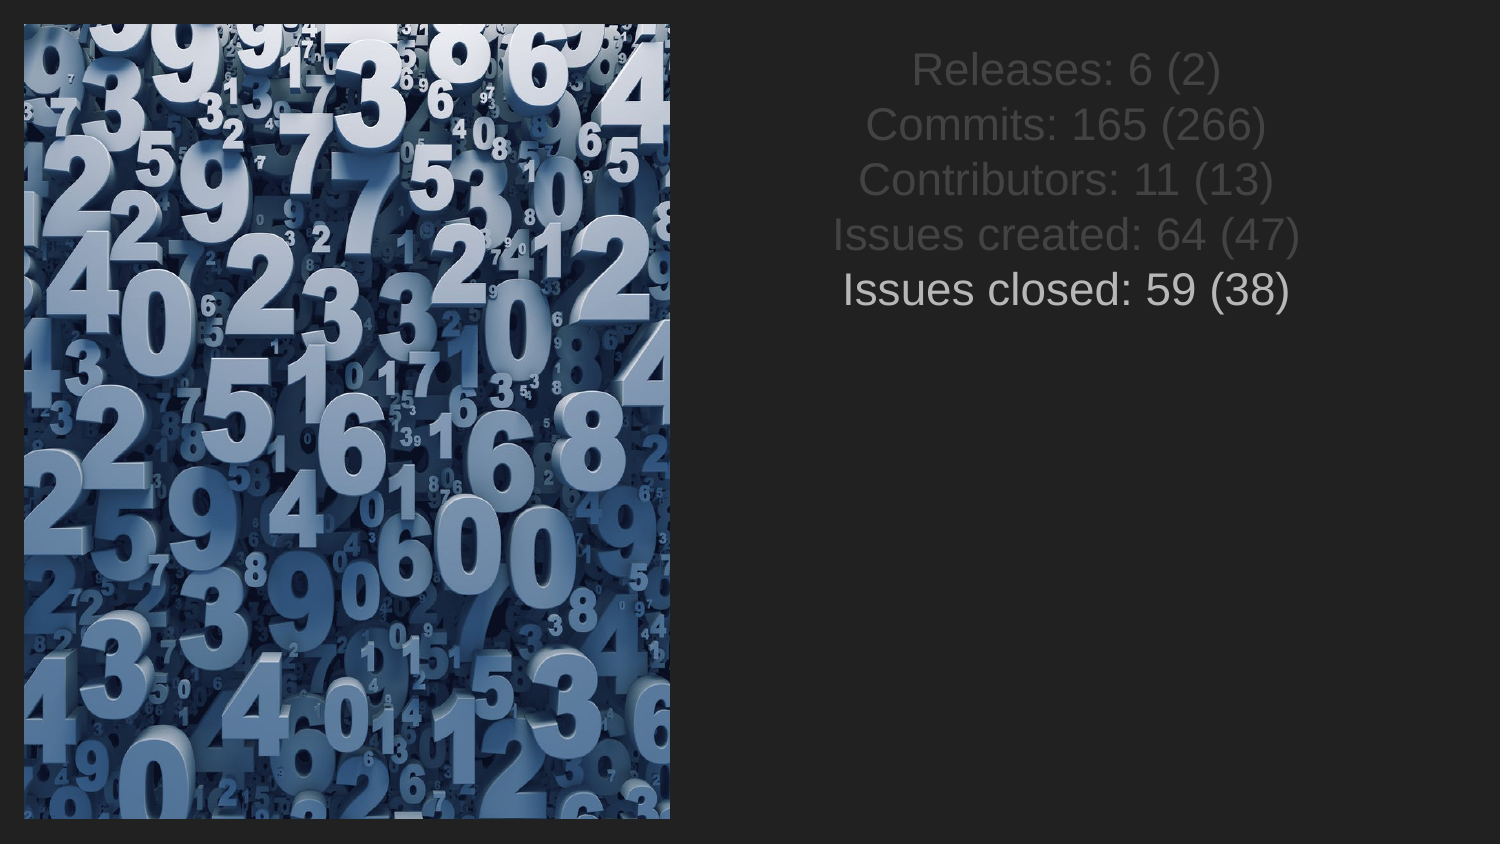

Releases: 6 (2)
Commits: 165 (266)
Contributors: 11 (13)
Issues created: 64 (47)
Issues closed: 59 (38)